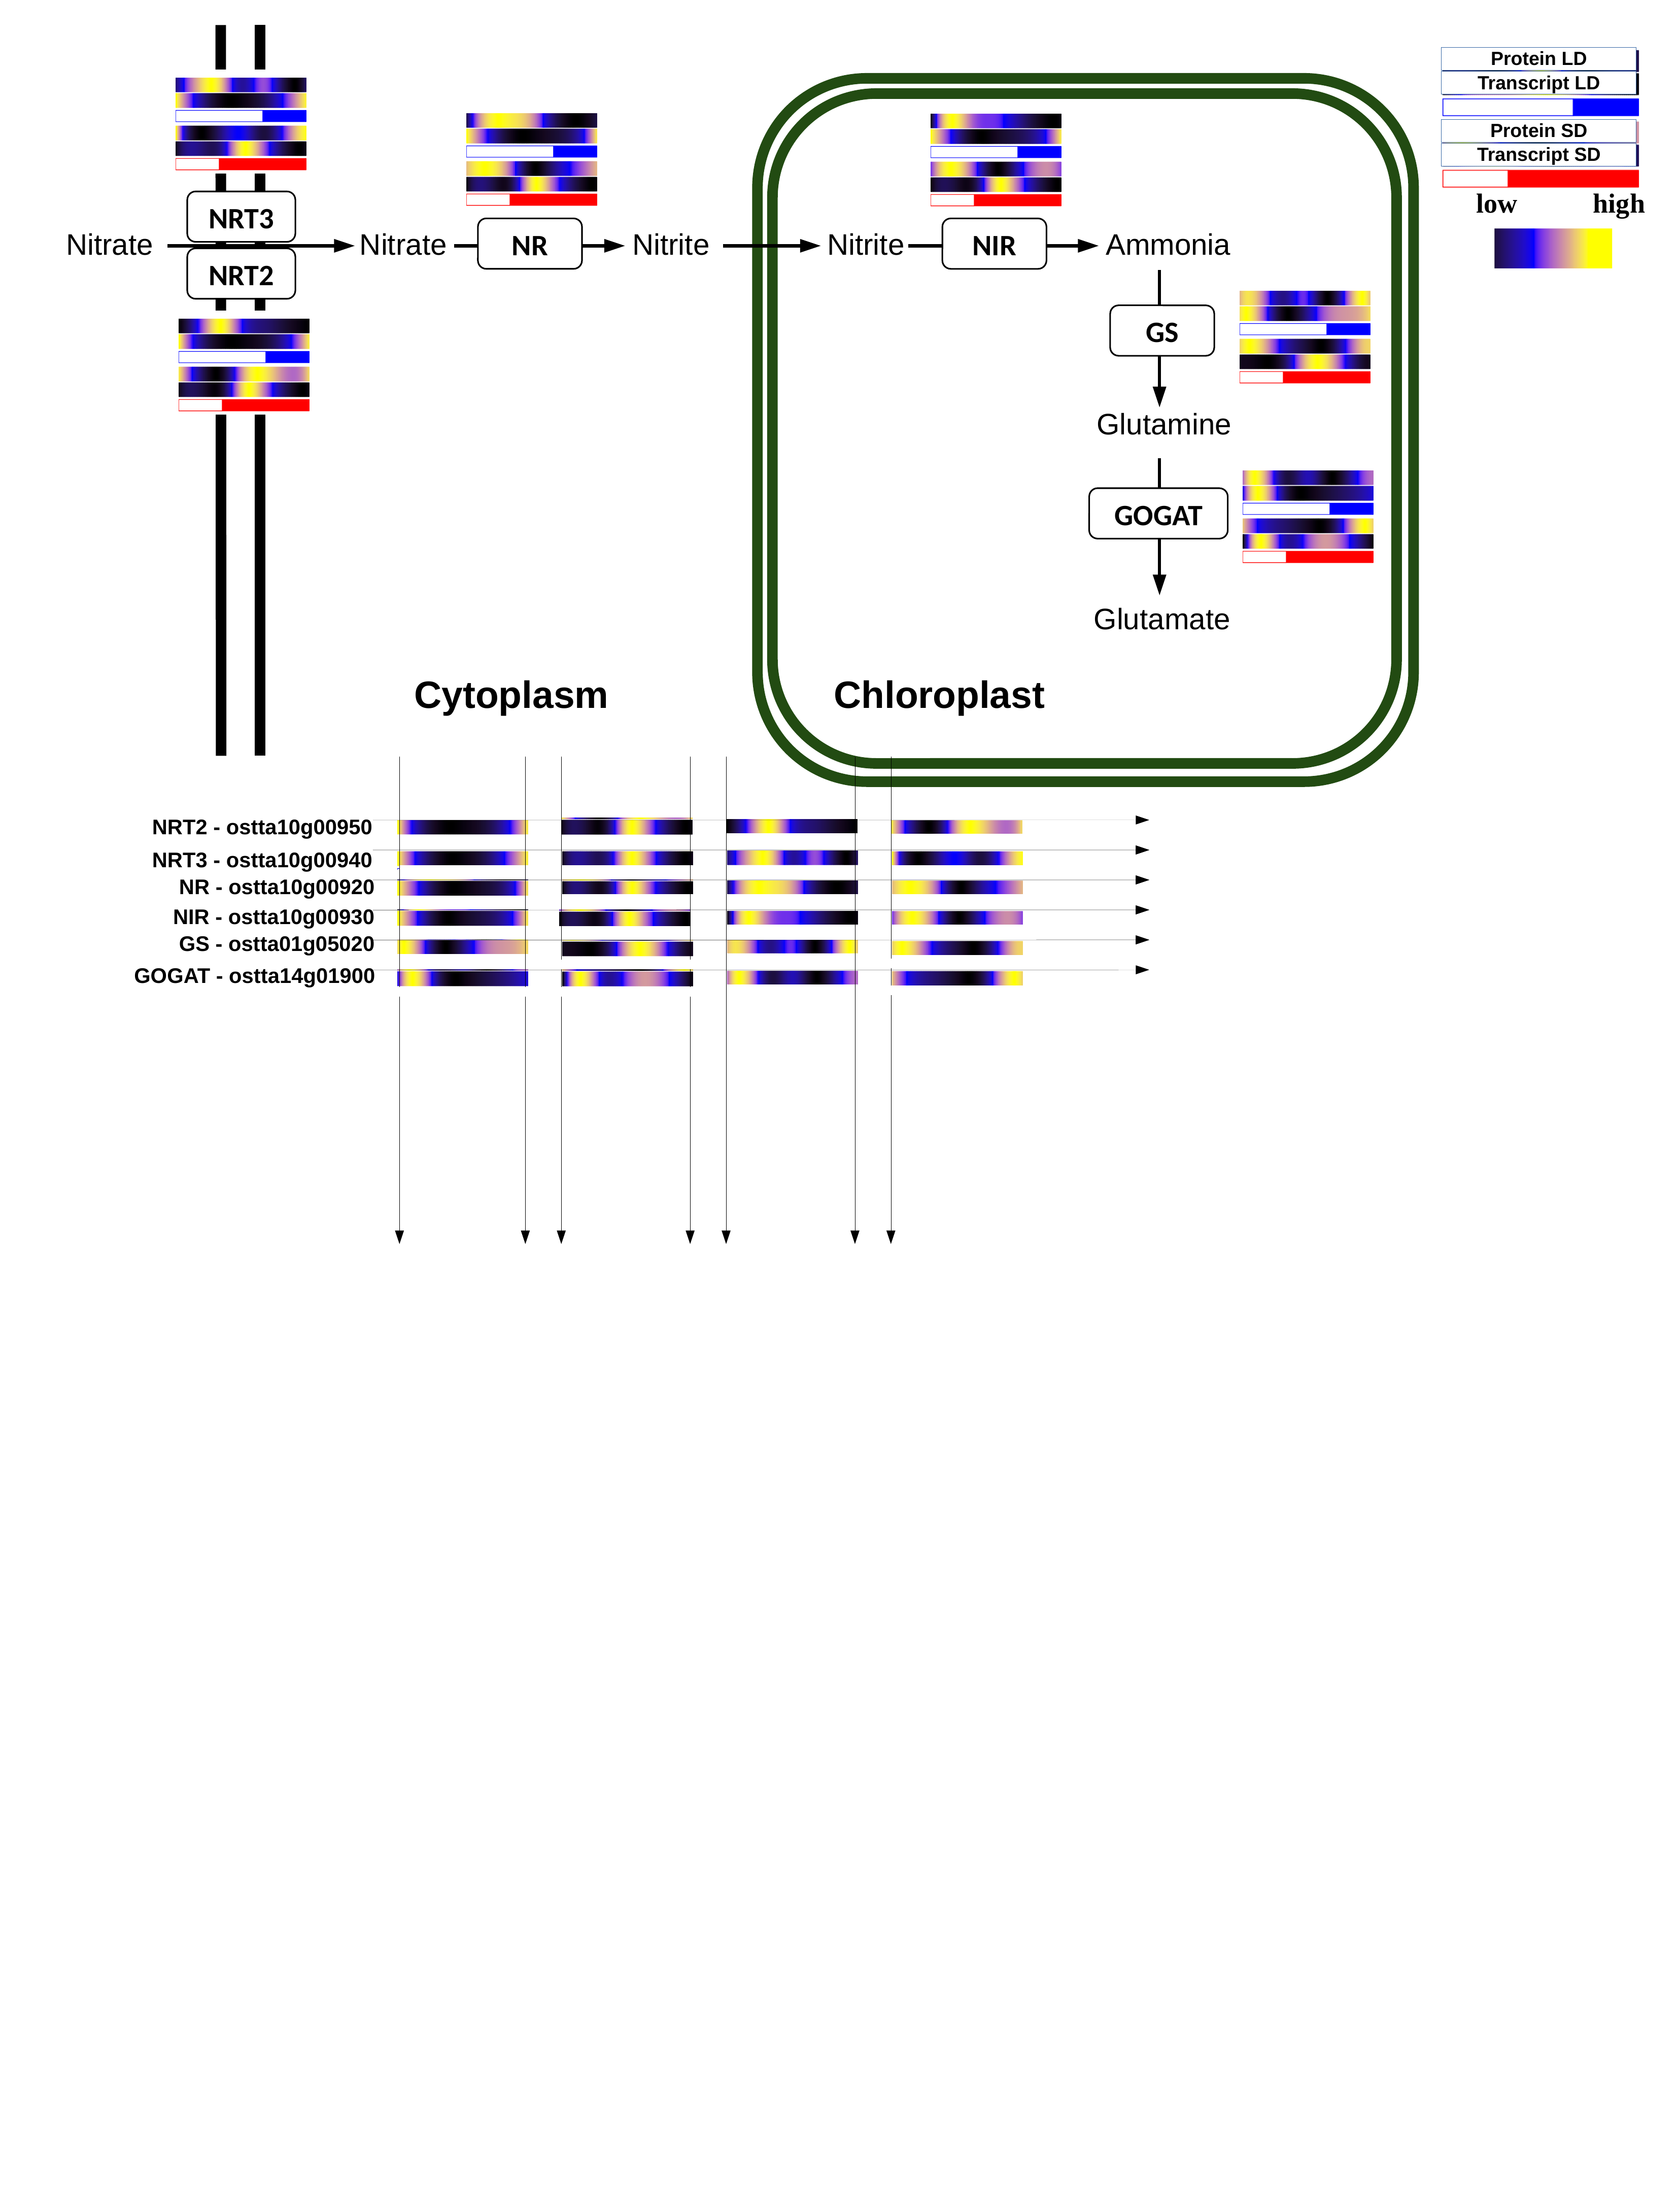

Protein LD
Transcript LD
Protein SD
Transcript SD
low
high
NRT3
NR
NIR
Nitrate
Nitrate
Nitrite
Nitrite
Ammonia
NRT2
GS
Glutamine
GOGAT
Glutamate
Cytoplasm
Chloroplast
NRT2 - ostta10g00950
NRT3 - ostta10g00940
NR - ostta10g00920
NIR - ostta10g00930
GS - ostta01g05020
GOGAT - ostta14g01900